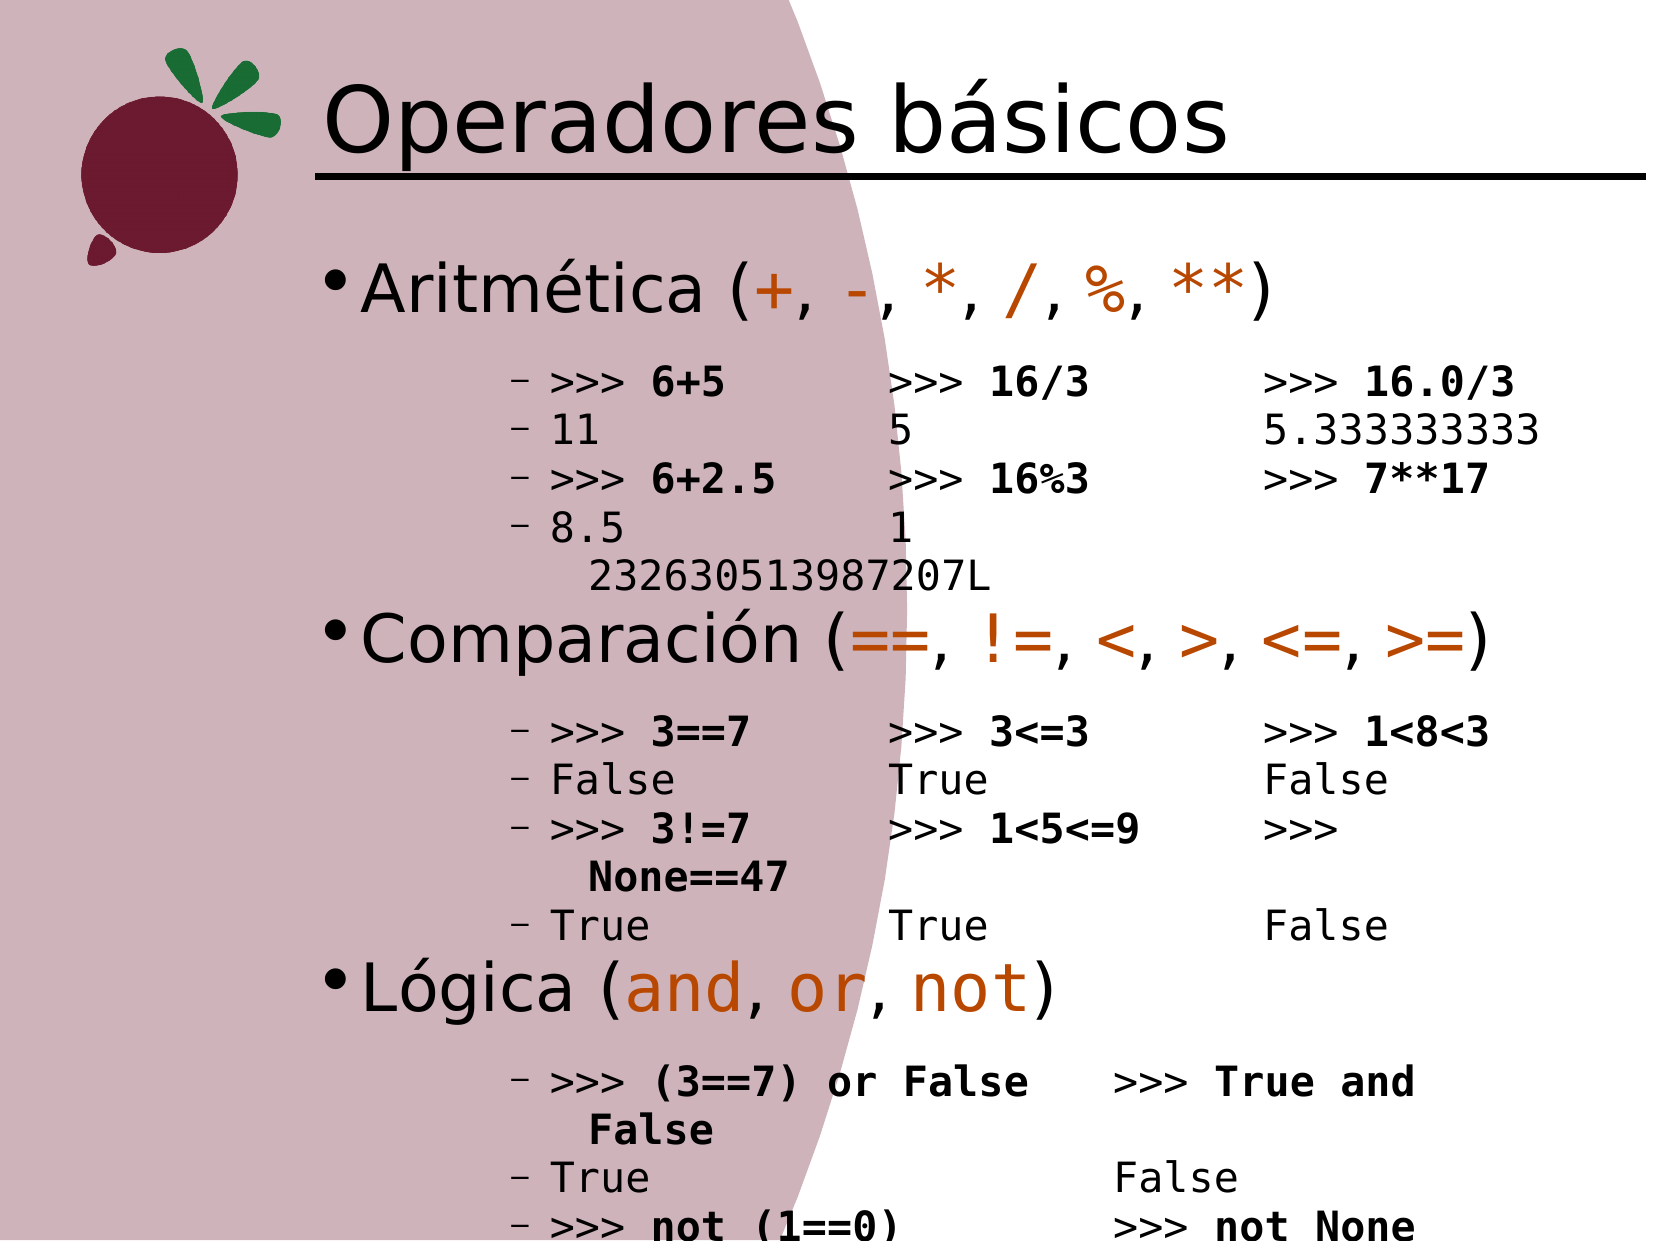

# Operadores básicos
Aritmética (+, -, *, /, %, **)
>>> 6+5			>>> 16/3			>>> 16.0/3
11				5					5.333333333
>>> 6+2.5		>>> 16%3			>>> 7**17
8.5				1					232630513987207L
Comparación (==, !=, <, >, <=, >=)
>>> 3==7		>>> 3<=3			>>> 1<8<3
False			True				False
>>> 3!=7		>>> 1<5<=9		>>> None==47
True				True				False
Lógica (and, or, not)
>>> (3==7) or False		>>> True and False
True							False
>>> not (1==0)			>>> not None
True							True